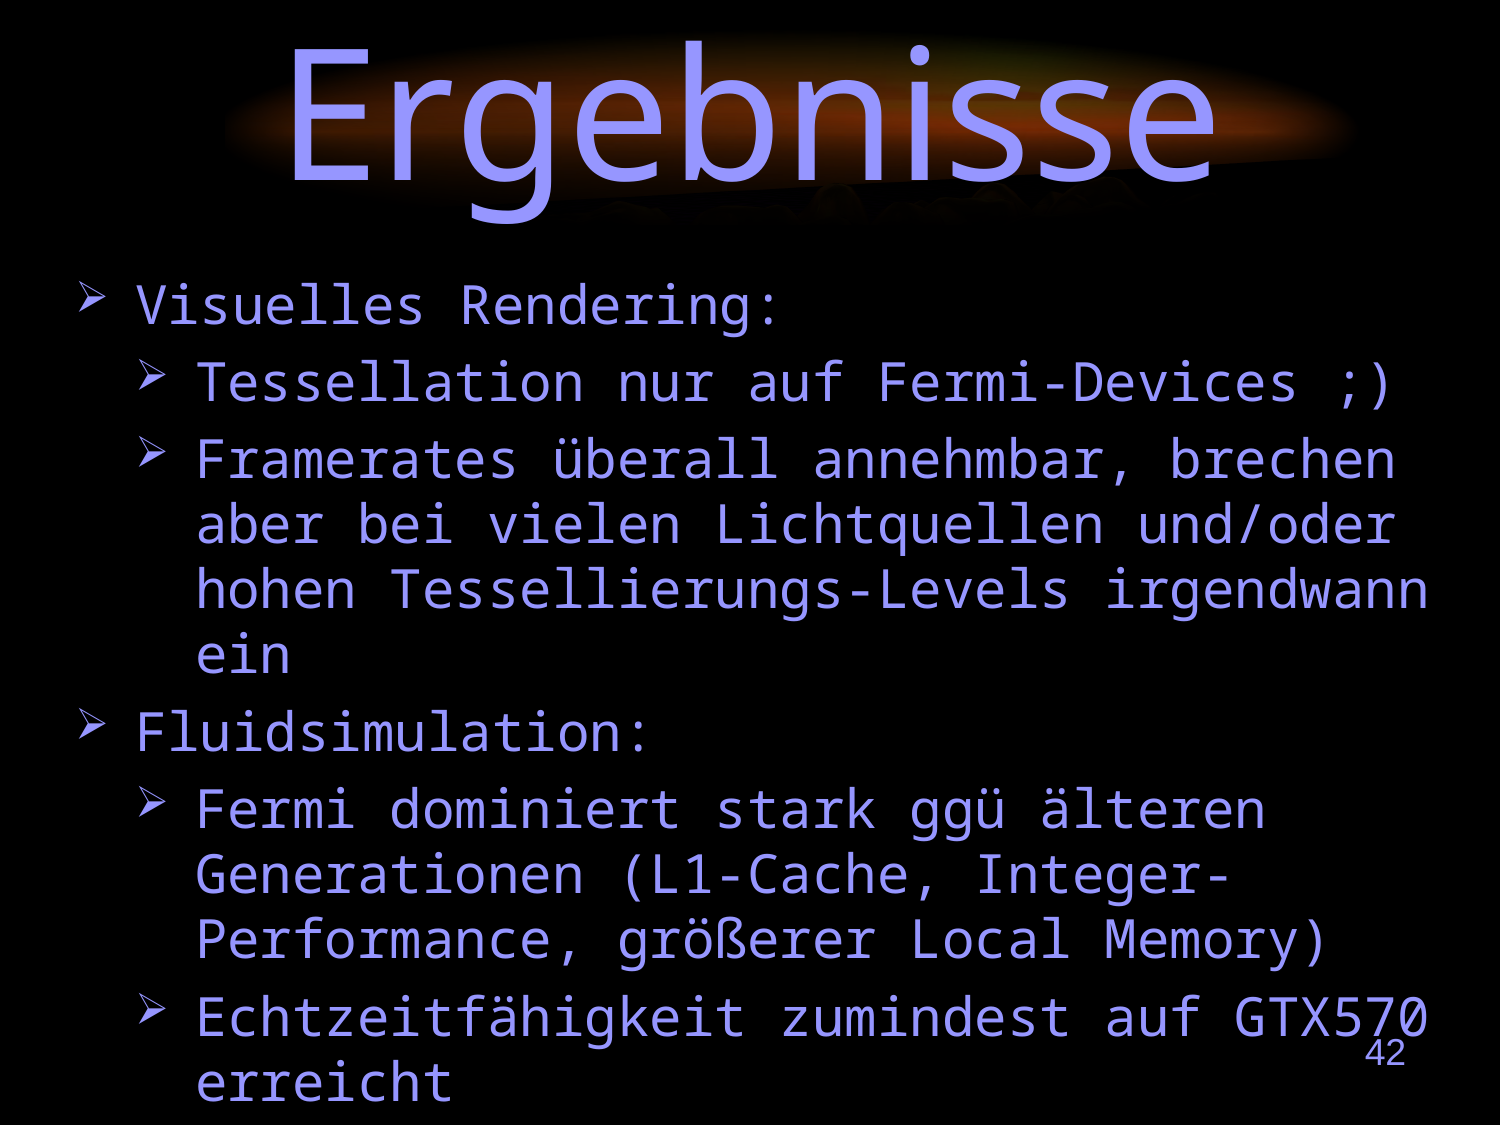

Ergebnisse
Visuelles Rendering:
Tessellation nur auf Fermi-Devices ;)
Framerates überall annehmbar, brechen aber bei vielen Lichtquellen und/oder hohen Tessellierungs-Levels irgendwann ein
Fluidsimulation:
Fermi dominiert stark ggü älteren Generationen (L1-Cache, Integer-Performance, größerer Local Memory)
Echtzeitfähigkeit zumindest auf GTX570 erreicht
Dennoch gibt es noch Optimierungspotatial
42